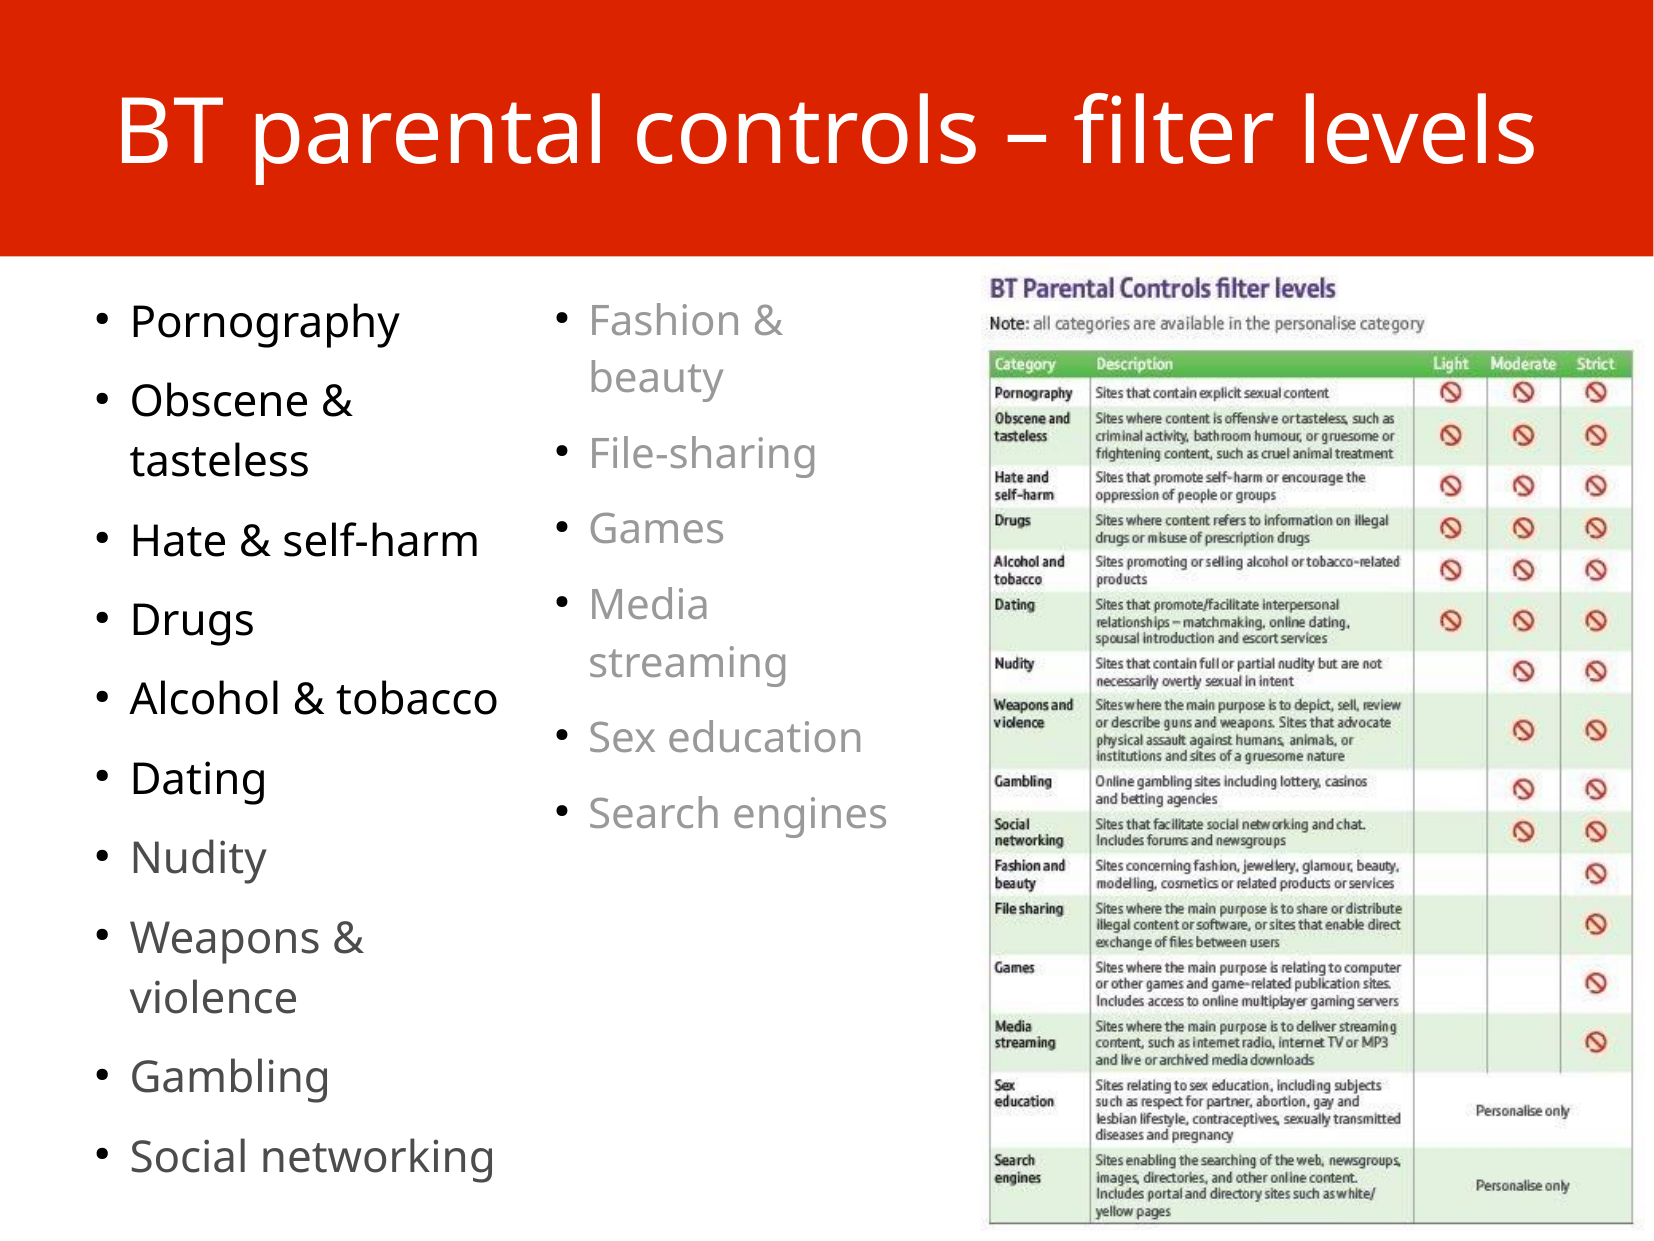

# BT parental controls – filter levels
Fashion & beauty
File-sharing
Games
Media streaming
Sex education
Search engines
Pornography
Obscene & tasteless
Hate & self-harm
Drugs
Alcohol & tobacco
Dating
Nudity
Weapons & violence
Gambling
Social networking